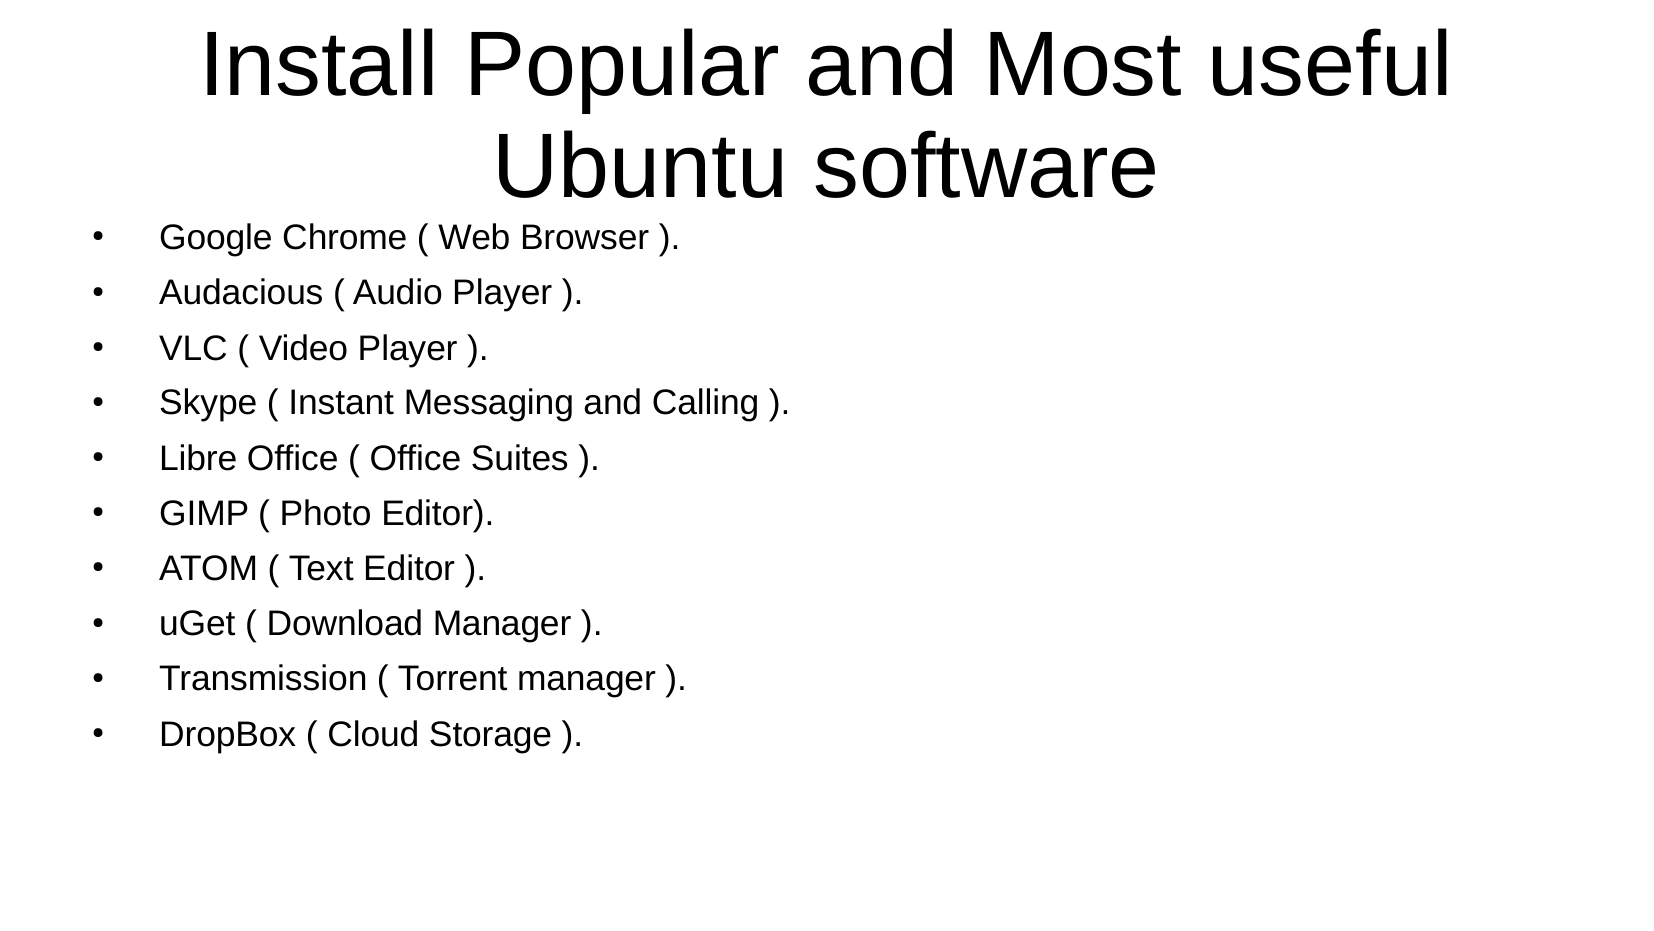

# Install Popular and Most useful Ubuntu software
 Google Chrome ( Web Browser ).
 Audacious ( Audio Player ).
 VLC ( Video Player ).
 Skype ( Instant Messaging and Calling ).
 Libre Office ( Office Suites ).
 GIMP ( Photo Editor).
 ATOM ( Text Editor ).
 uGet ( Download Manager ).
 Transmission ( Torrent manager ).
 DropBox ( Cloud Storage ).